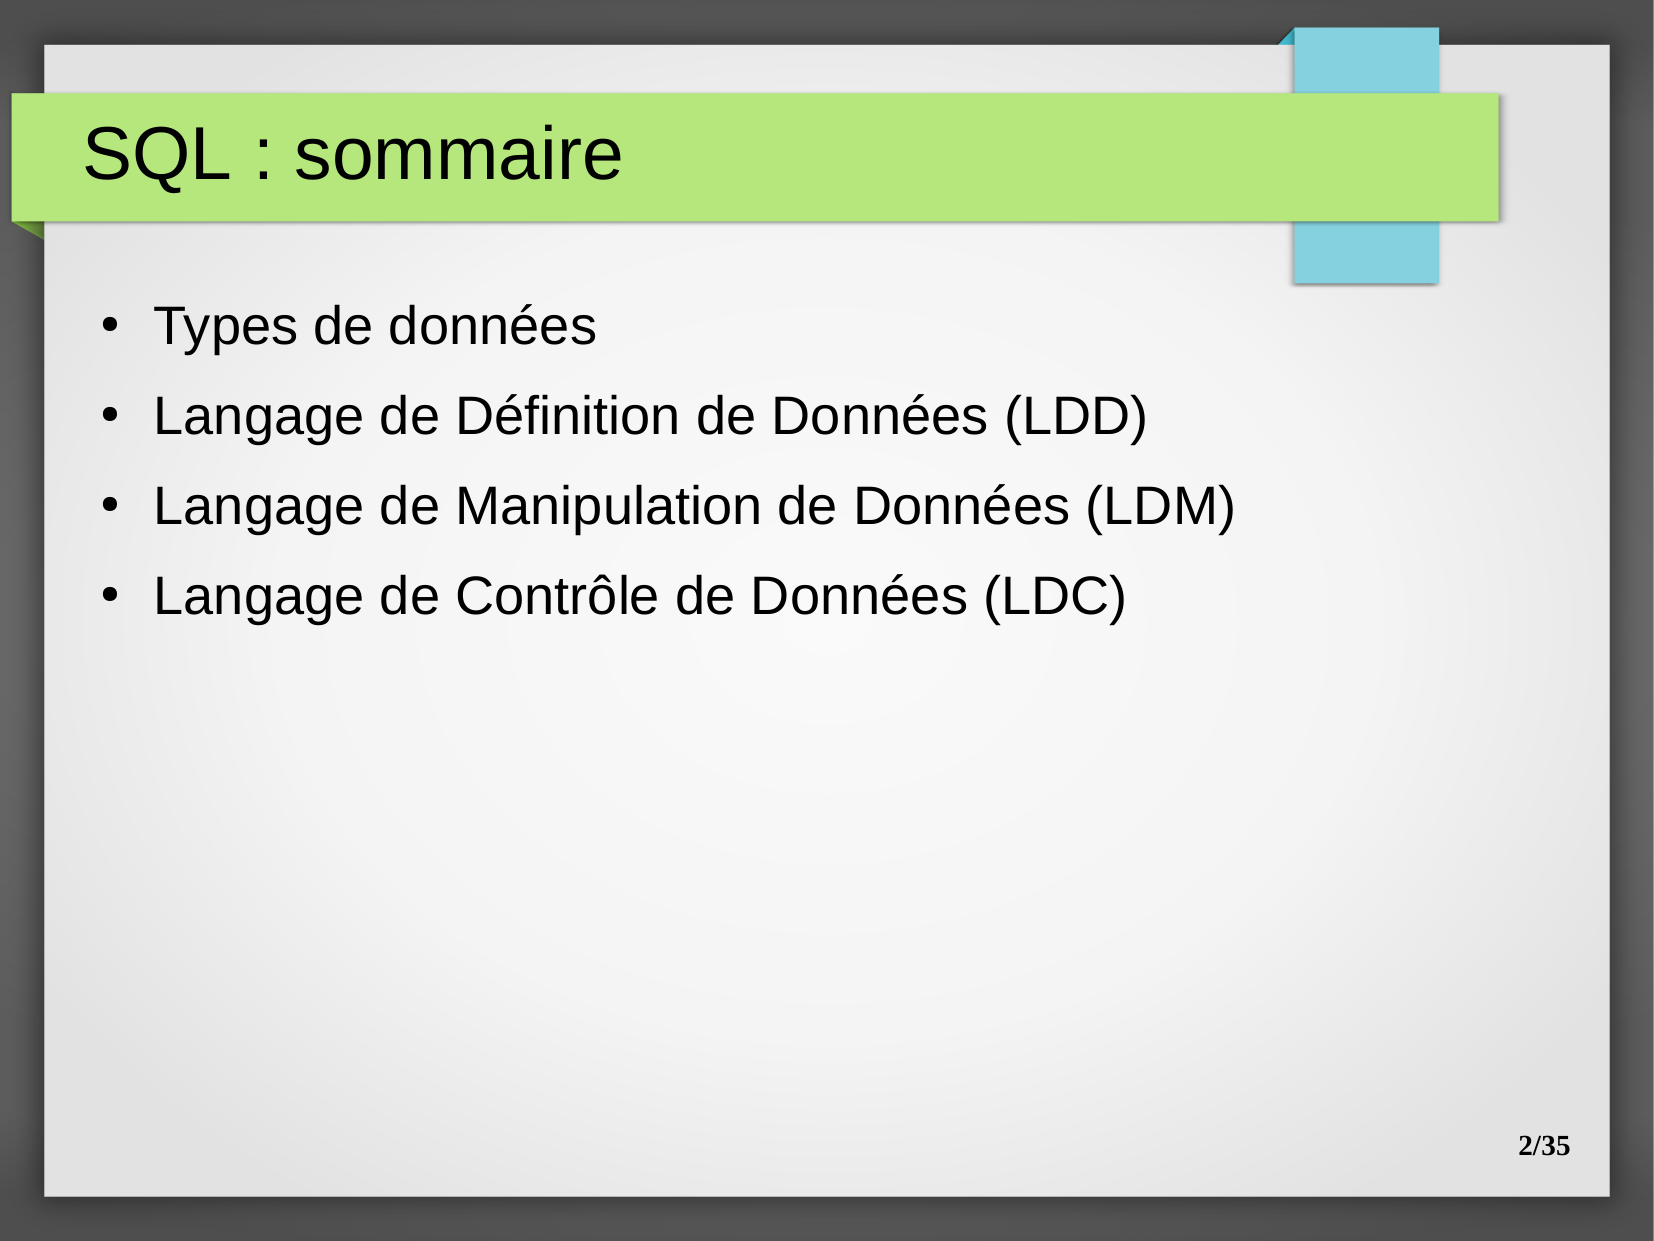

# SQL : sommaire
Types de données
Langage de Définition de Données (LDD)
Langage de Manipulation de Données (LDM)
Langage de Contrôle de Données (LDC)
2